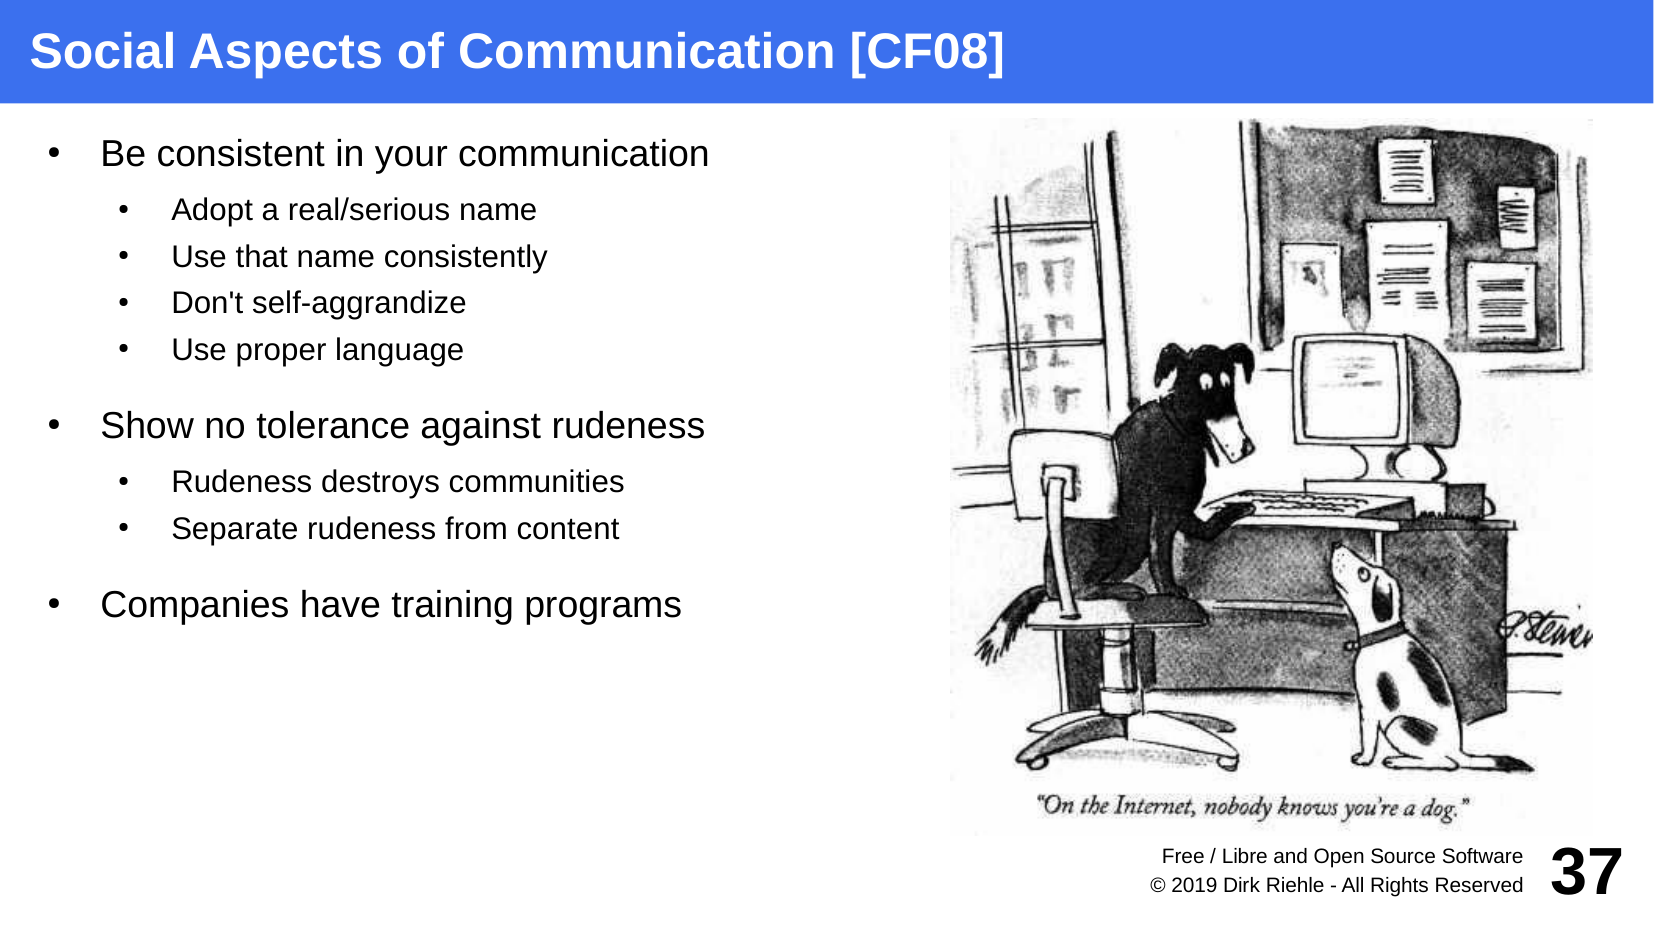

# Social Aspects of Communication [CF08]
Be consistent in your communication
Adopt a real/serious name
Use that name consistently
Don't self-aggrandize
Use proper language
Show no tolerance against rudeness
Rudeness destroys communities
Separate rudeness from content
Companies have training programs
Free / Libre and Open Source Software
37
© 2019 Dirk Riehle - All Rights Reserved